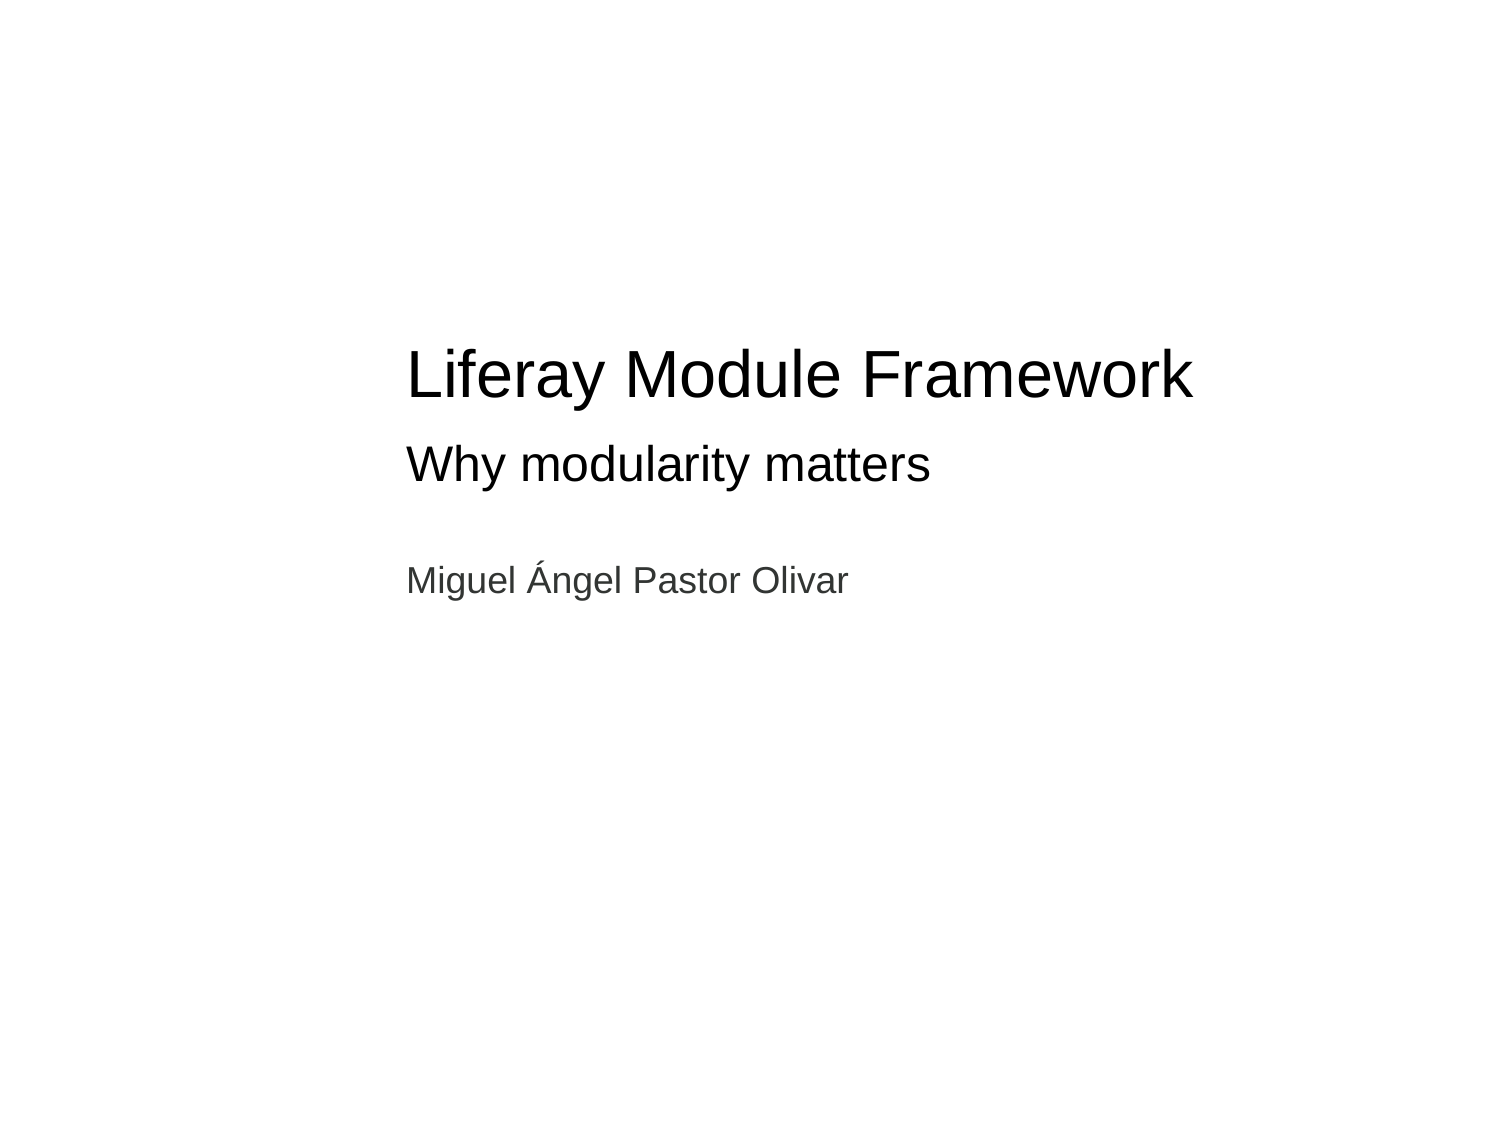

# Liferay Module Framework
Why modularity matters
Miguel Ángel Pastor Olivar